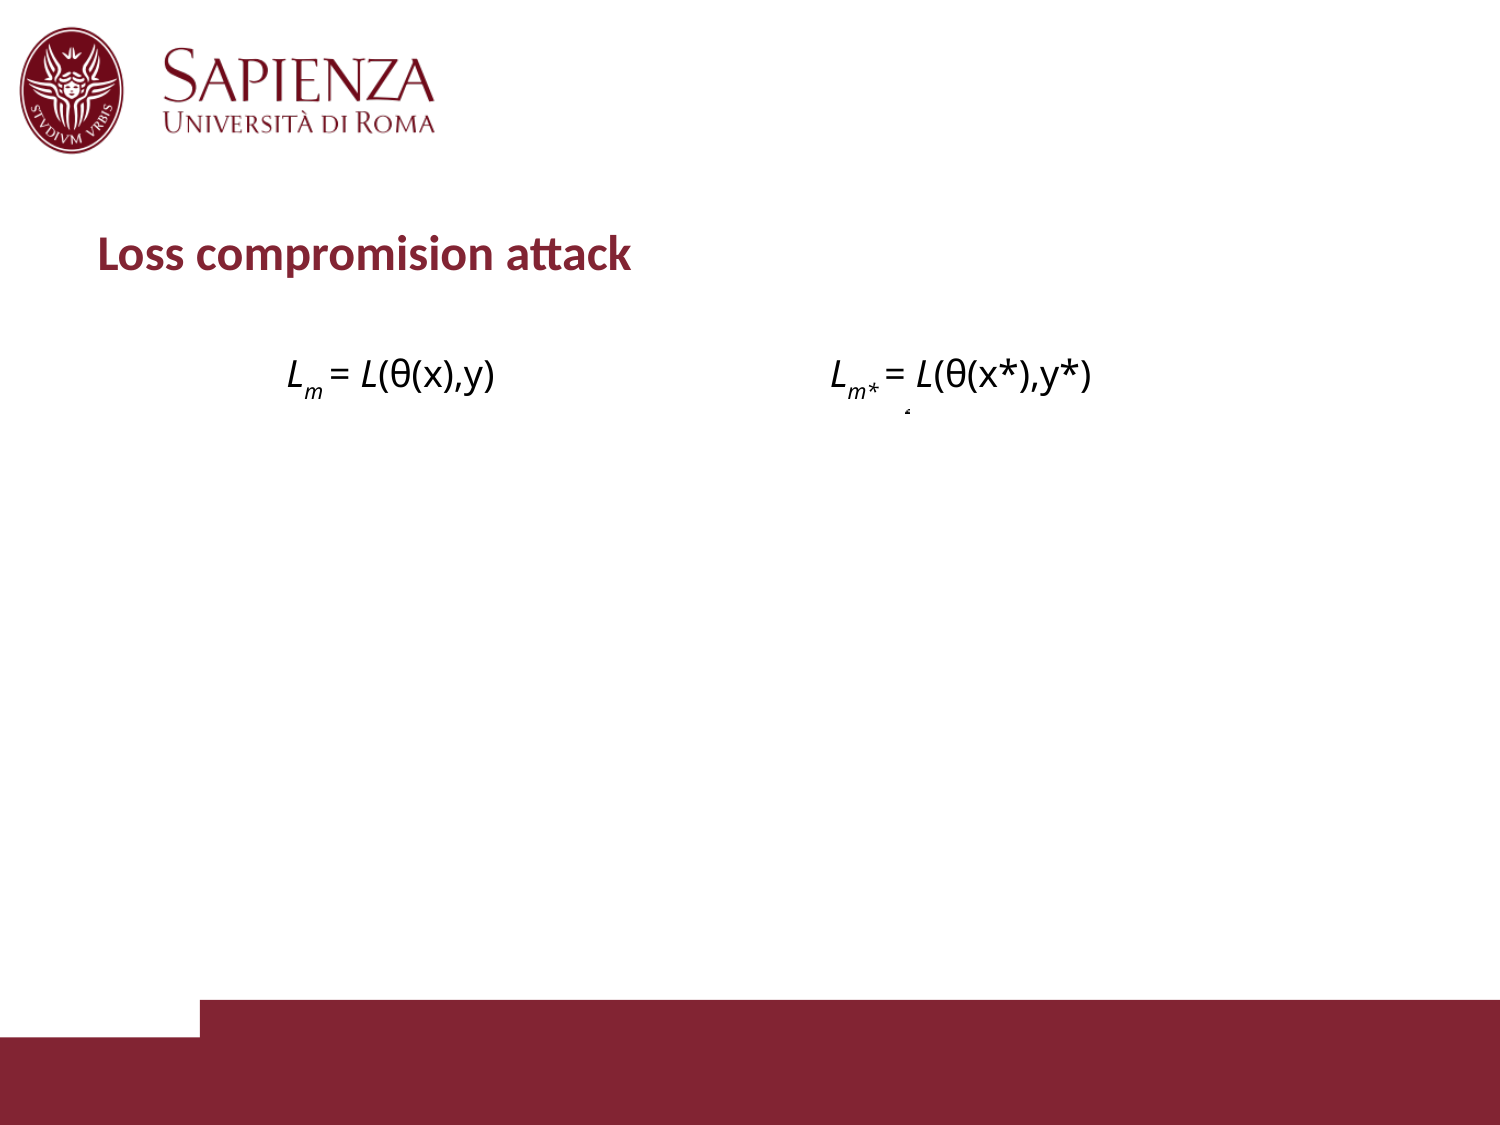

Loss compromision attack
Lm = L(θ(x),y)
Lm* = L(θ(x*),y*)